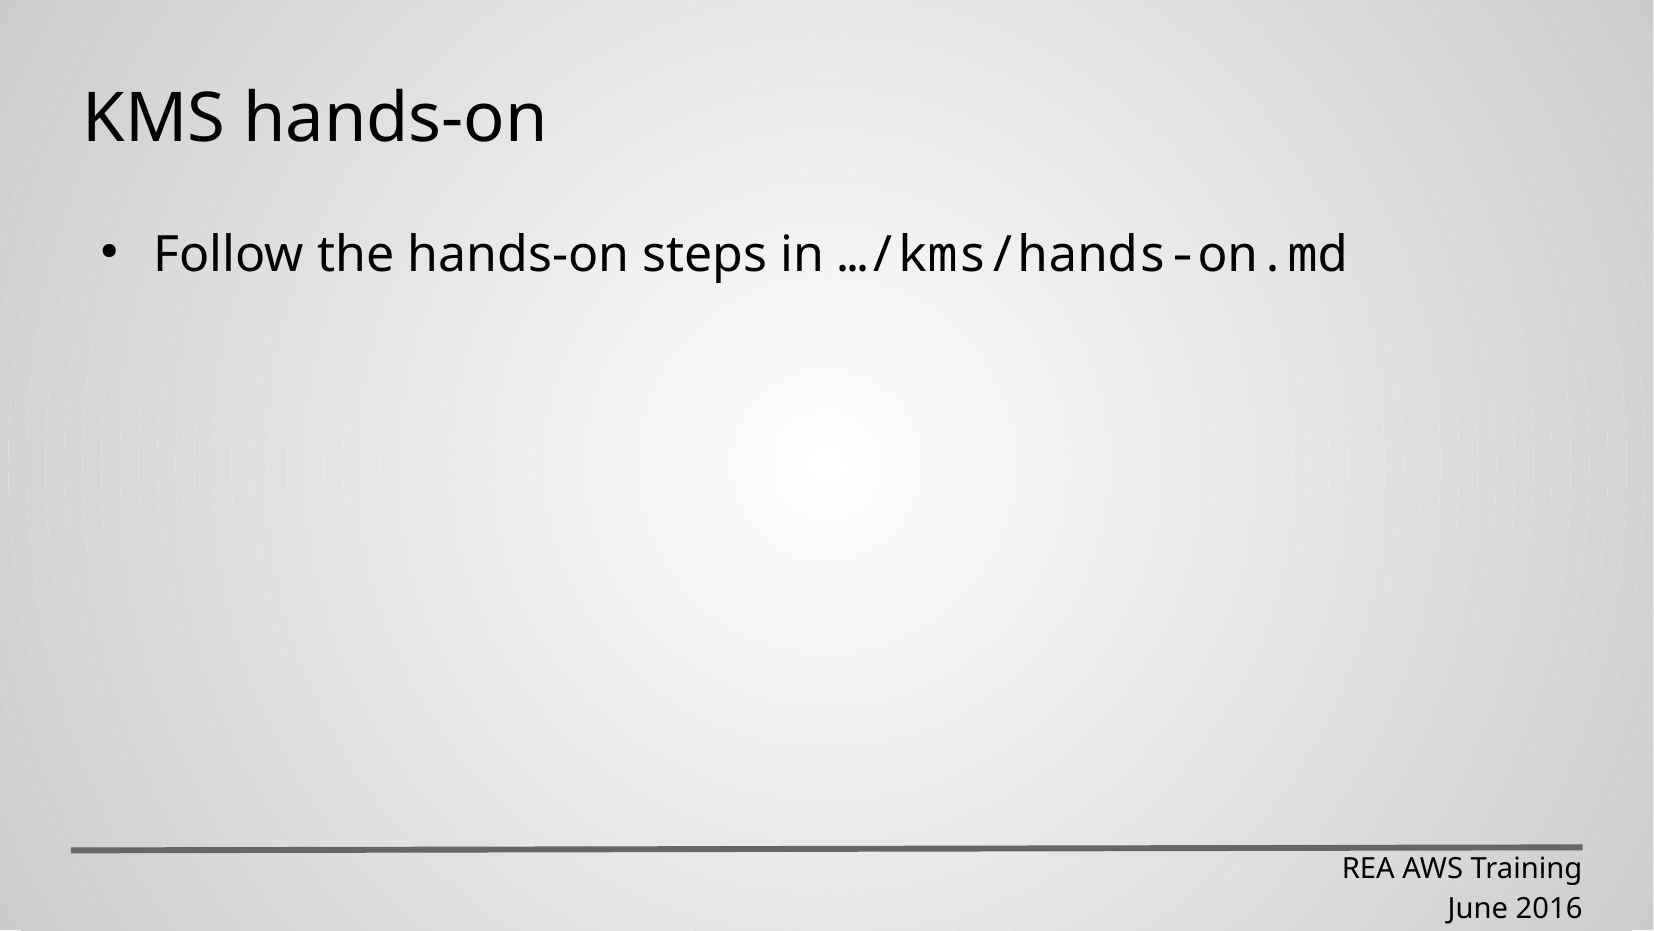

# KMS hands-on
Follow the hands-on steps in …/kms/hands-on.md